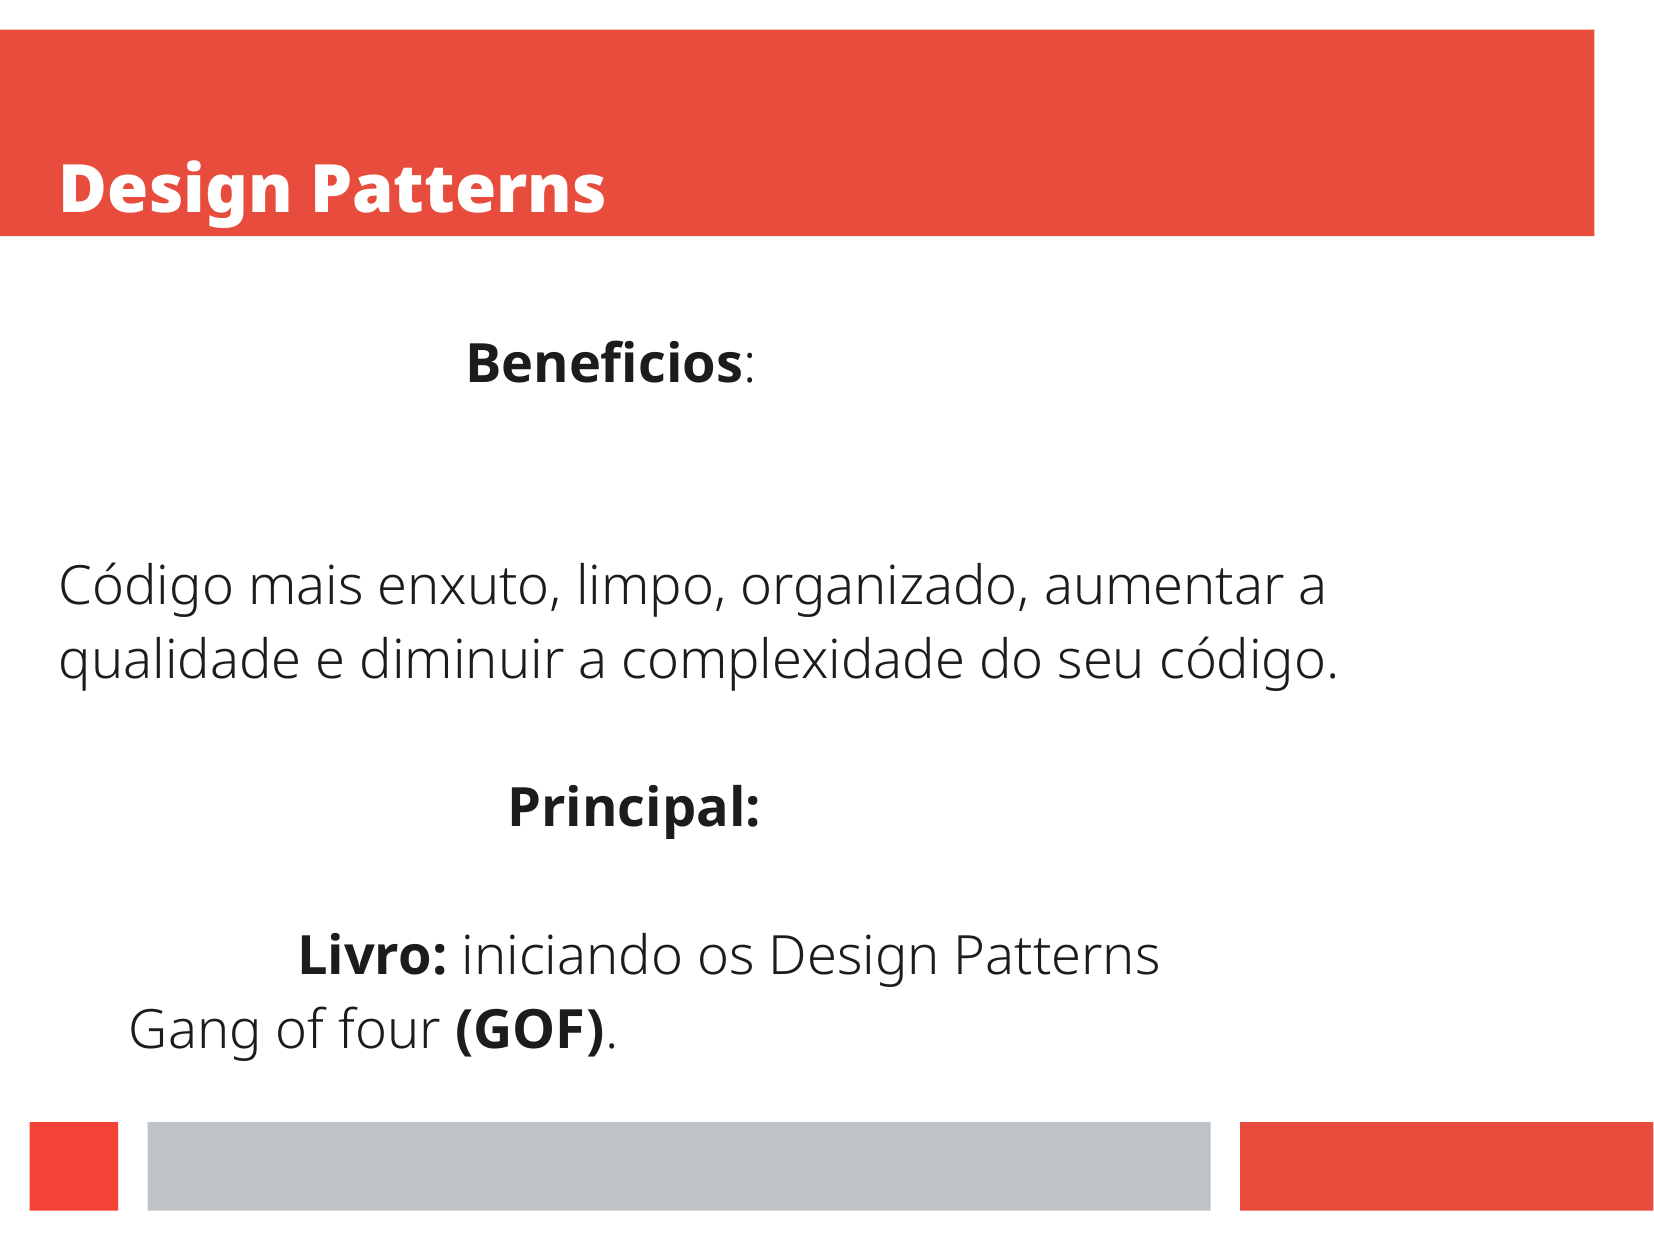

# Design Patterns
 Beneficios:
Código mais enxuto, limpo, organizado, aumentar a qualidade e diminuir a complexidade do seu código.
 Principal:
 Livro: iniciando os Design Patterns Gang of four (GOF).